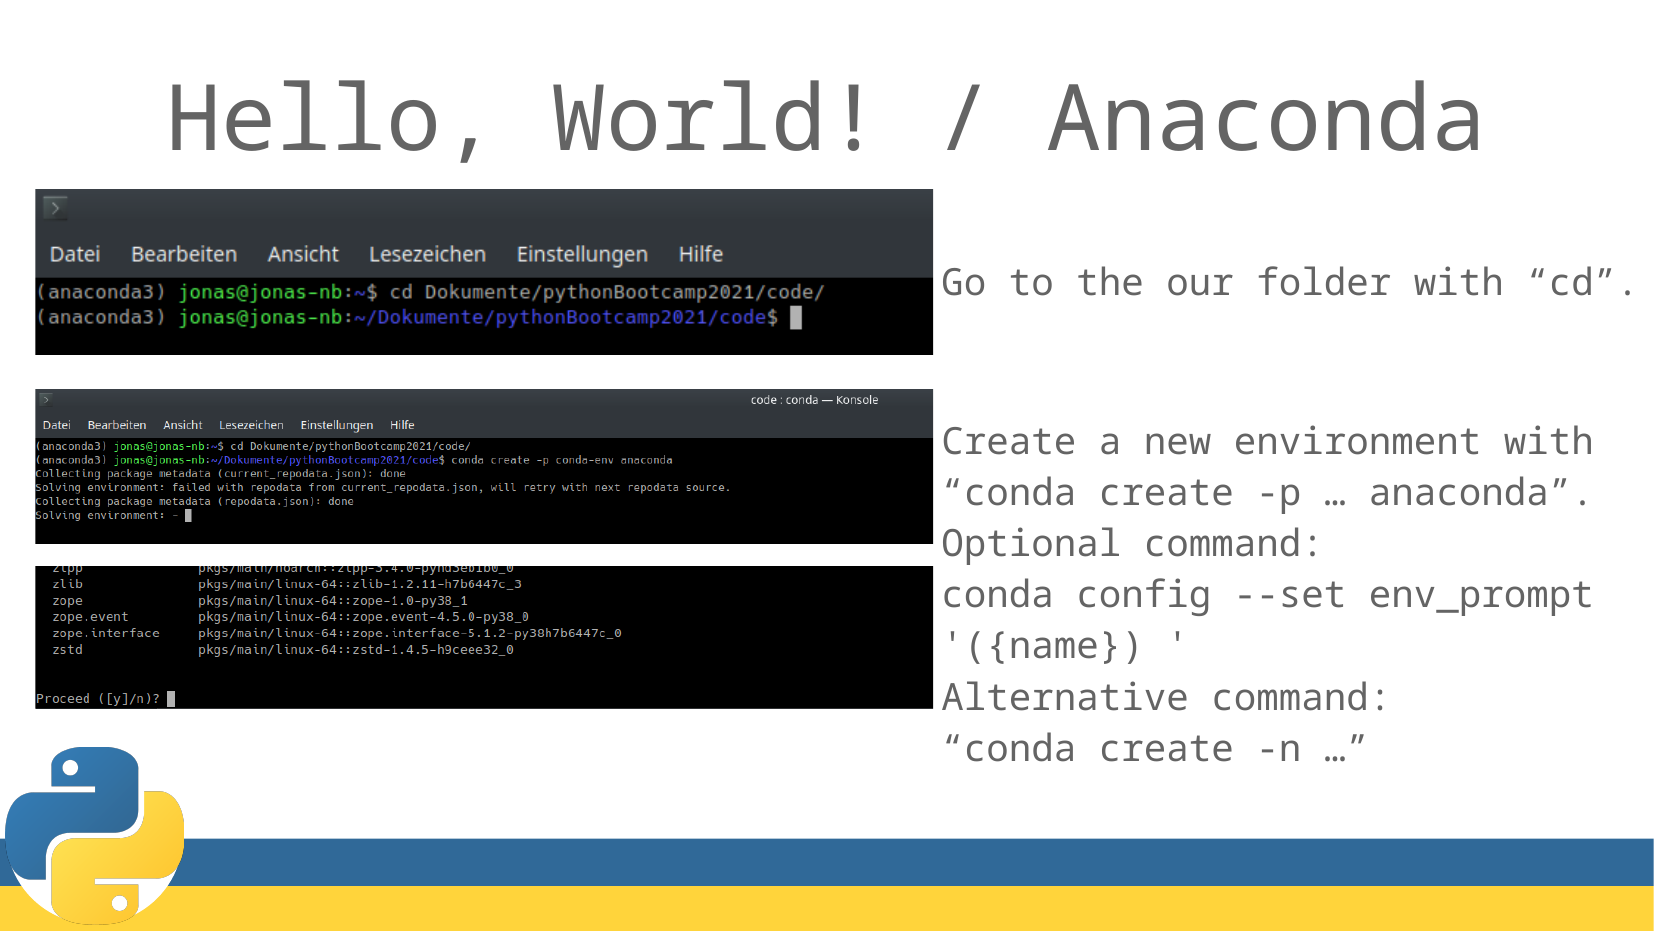

# Hello, World! / Anaconda
Go to the our folder with “cd”.
Create a new environment with “conda create -p … anaconda”.
Optional command:
conda config --set env_prompt '({name}) '
Alternative command:
“conda create -n …”